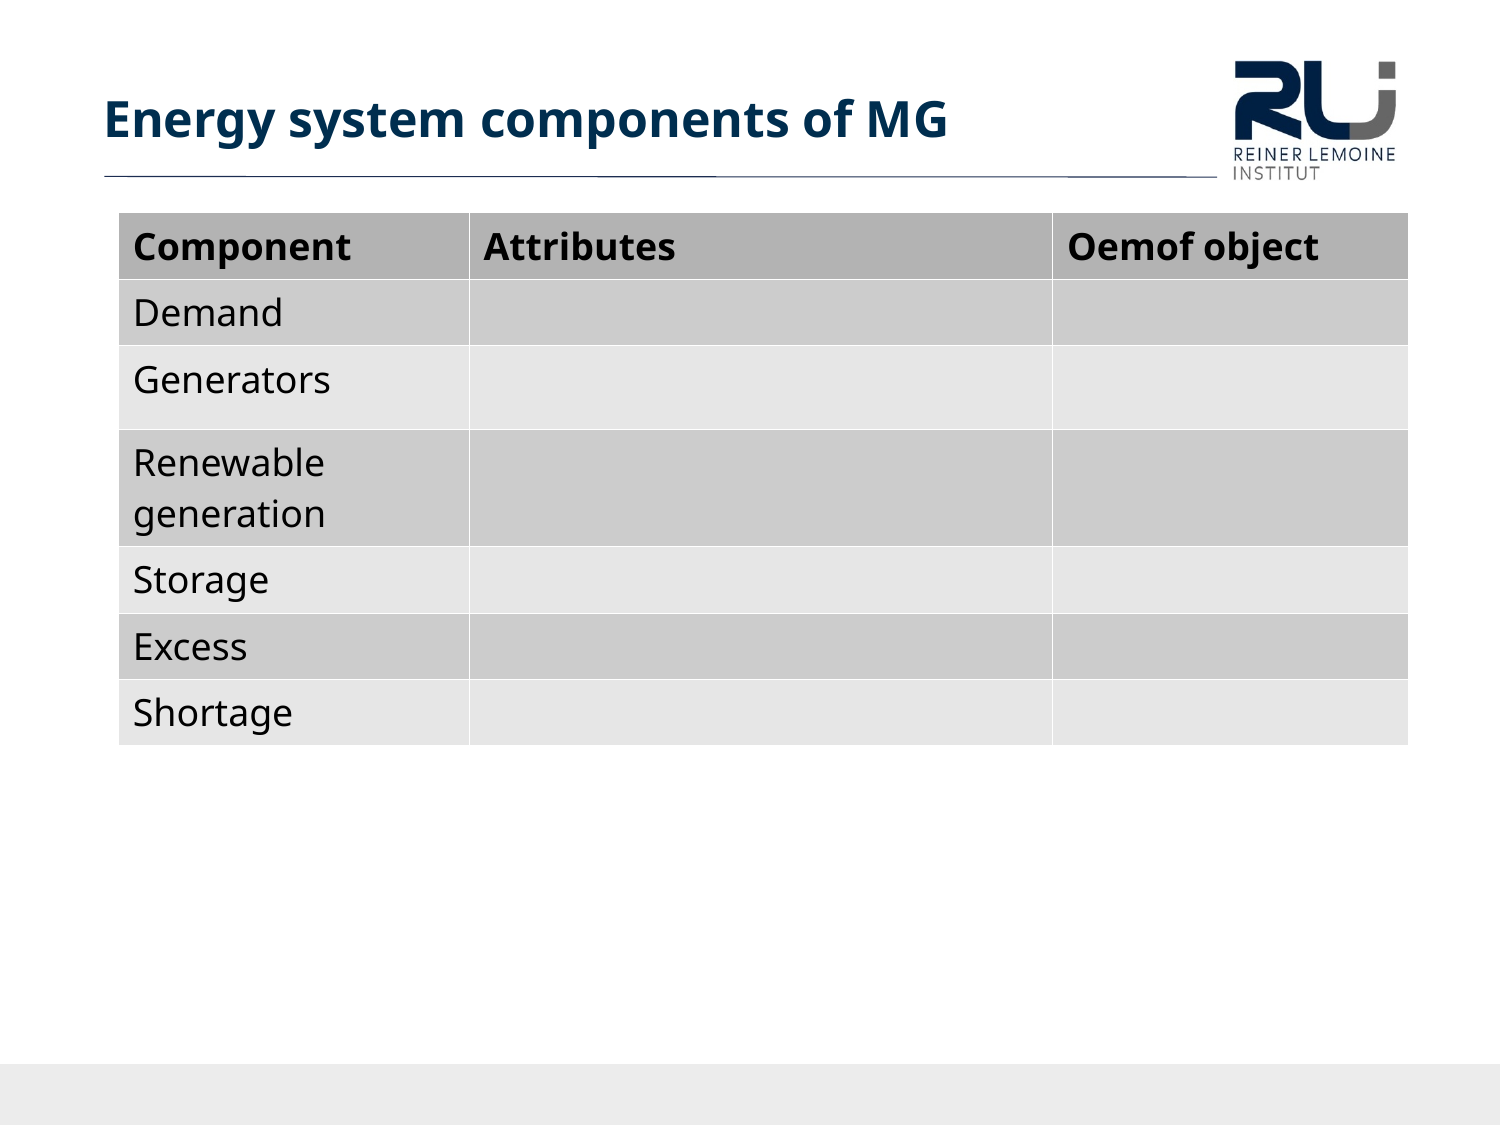

Energy system components of MG
| Component | Attributes | Oemof object |
| --- | --- | --- |
| Demand | | |
| Generators | | |
| Renewable generation | | |
| Storage | | |
| Excess | | |
| Shortage | | |